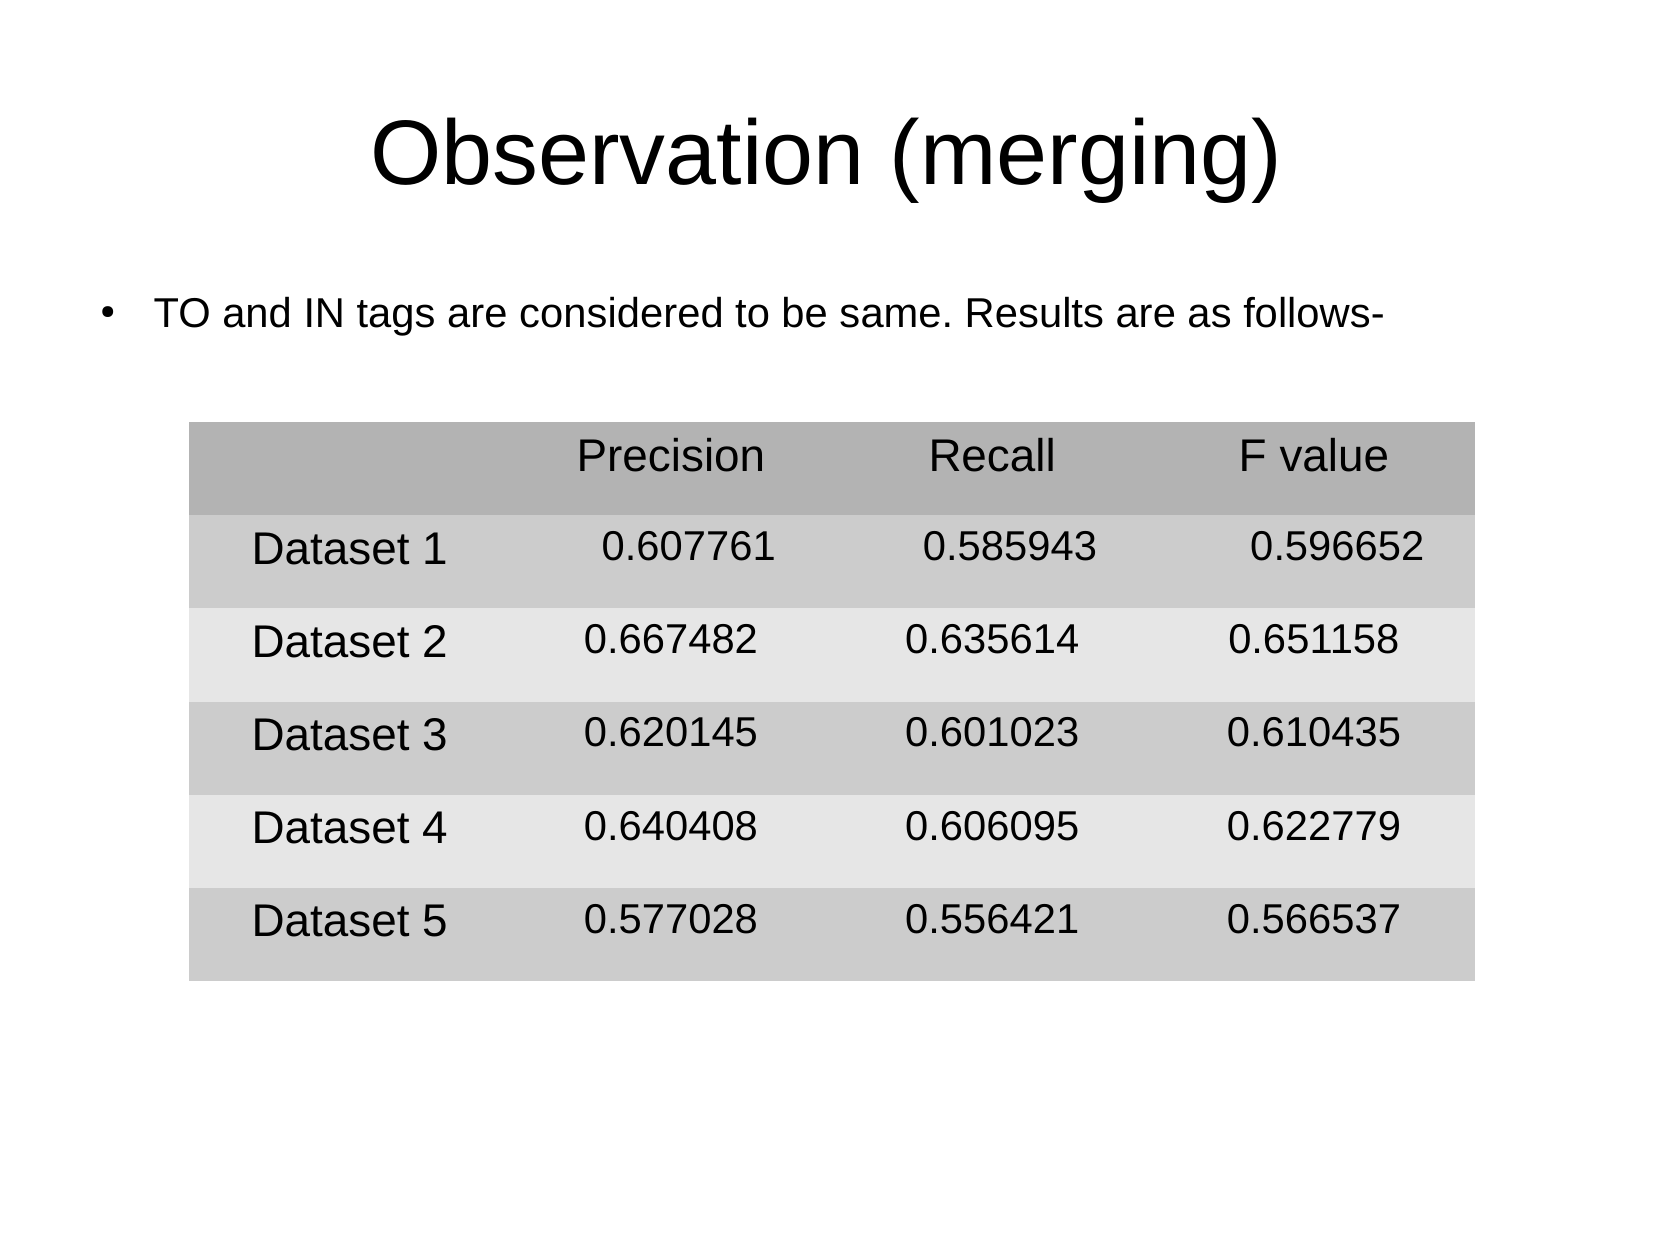

# Observation (merging)
TO and IN tags are considered to be same. Results are as follows-
| | Precision | Recall | F value |
| --- | --- | --- | --- |
| Dataset 1 | 0.607761 | 0.585943 | 0.596652 |
| Dataset 2 | 0.667482 | 0.635614 | 0.651158 |
| Dataset 3 | 0.620145 | 0.601023 | 0.610435 |
| Dataset 4 | 0.640408 | 0.606095 | 0.622779 |
| Dataset 5 | 0.577028 | 0.556421 | 0.566537 |